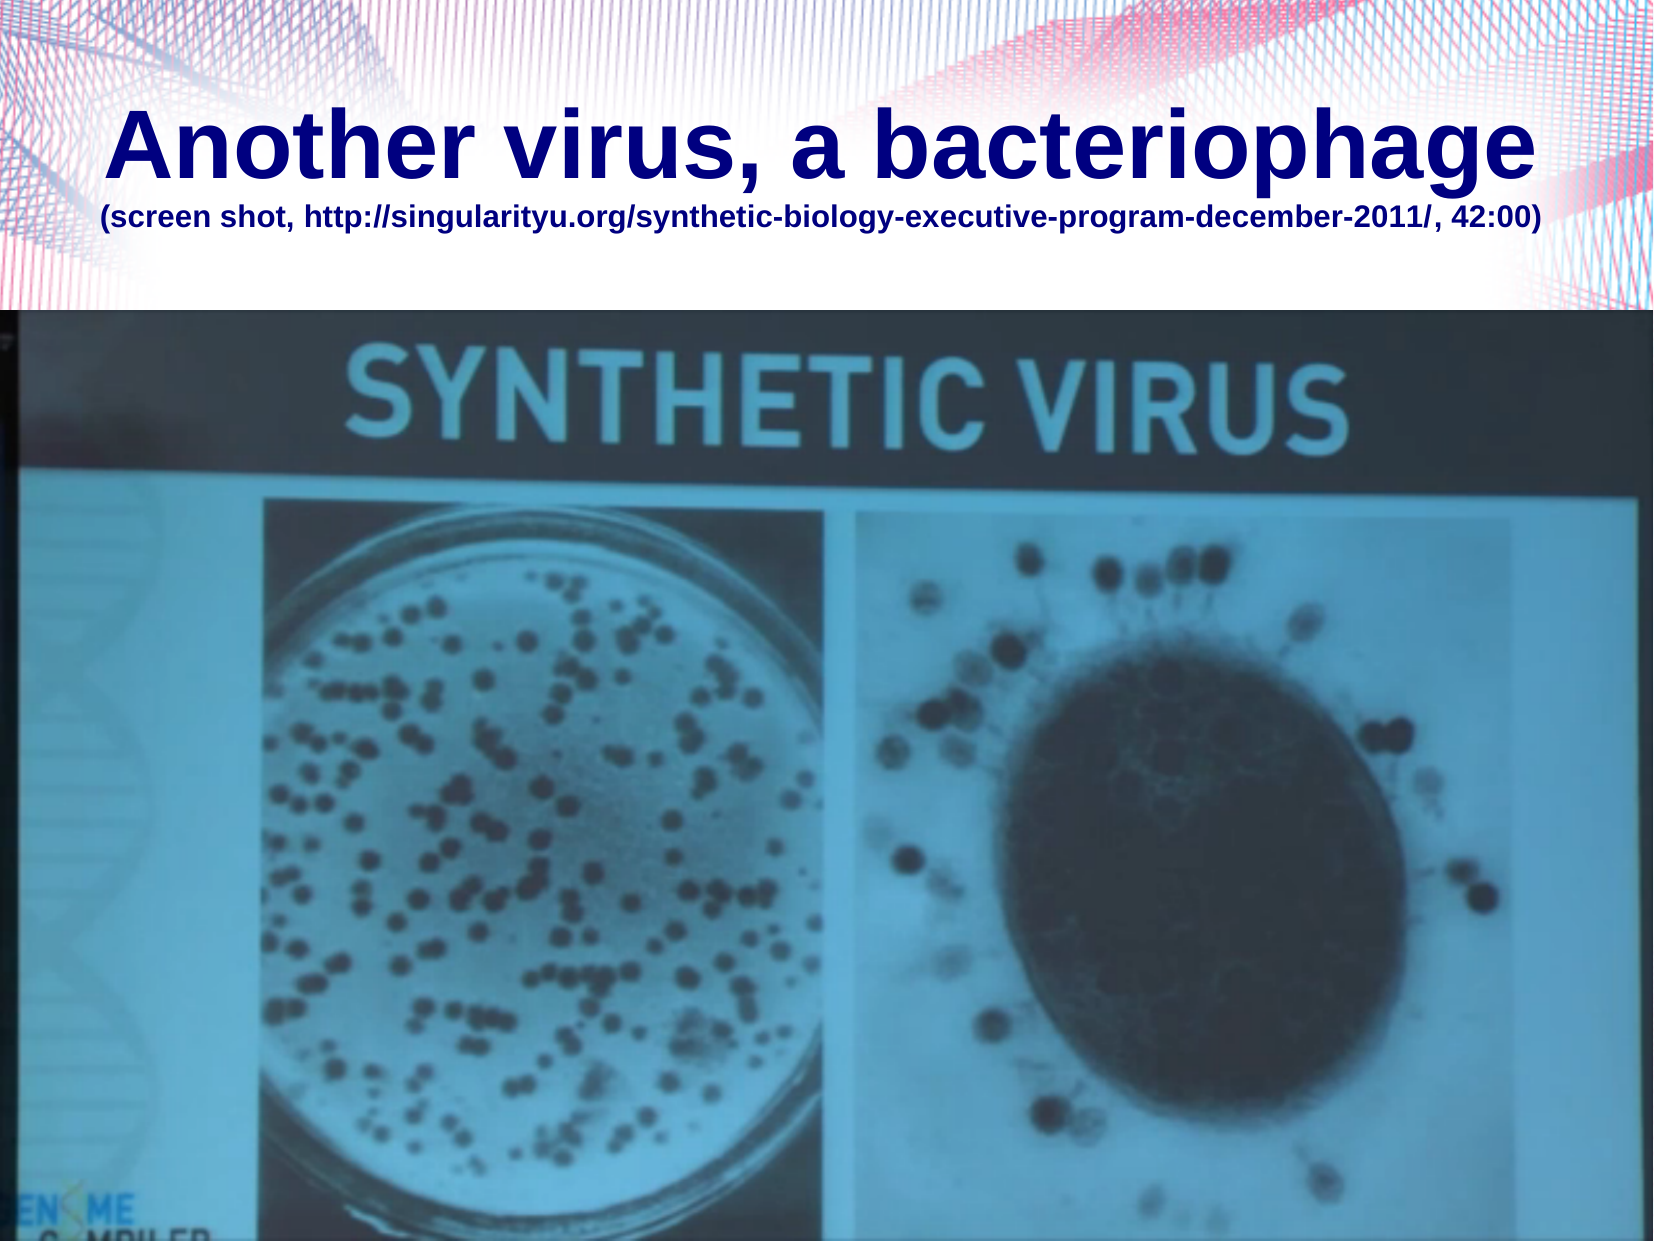

# Another virus, a bacteriophage (screen shot, http://singularityu.org/synthetic-biology-executive-program-december-2011/, 42:00)